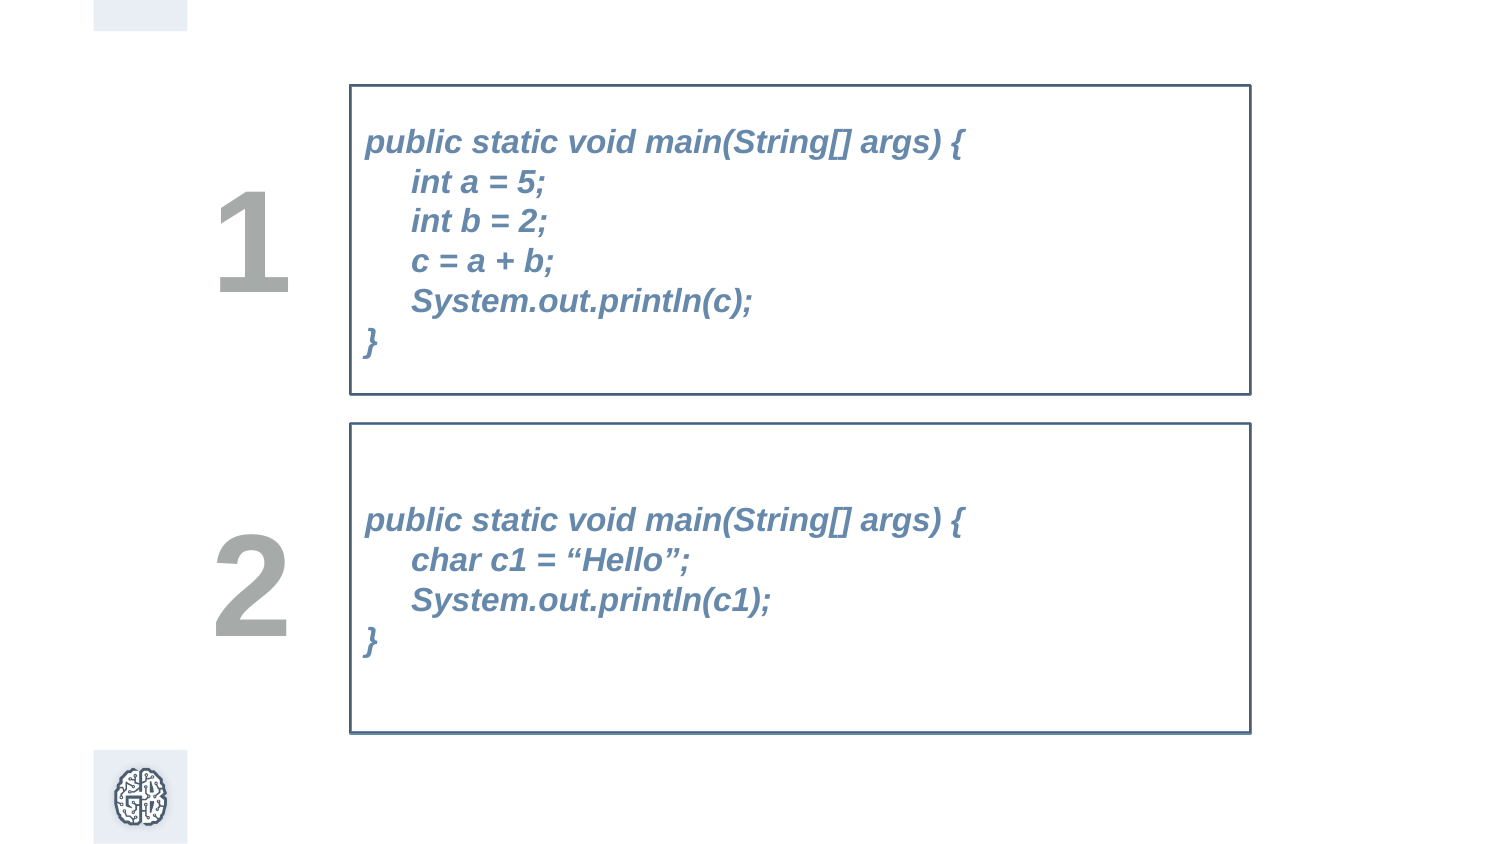

1
public static void main(String[] args) {
 int a = 5;
 int b = 2;
 c = a + b;
 System.out.println(c);
}
public static void main(String[] args) {
 char c1 = “Hello”;
 System.out.println(c1);
}
2